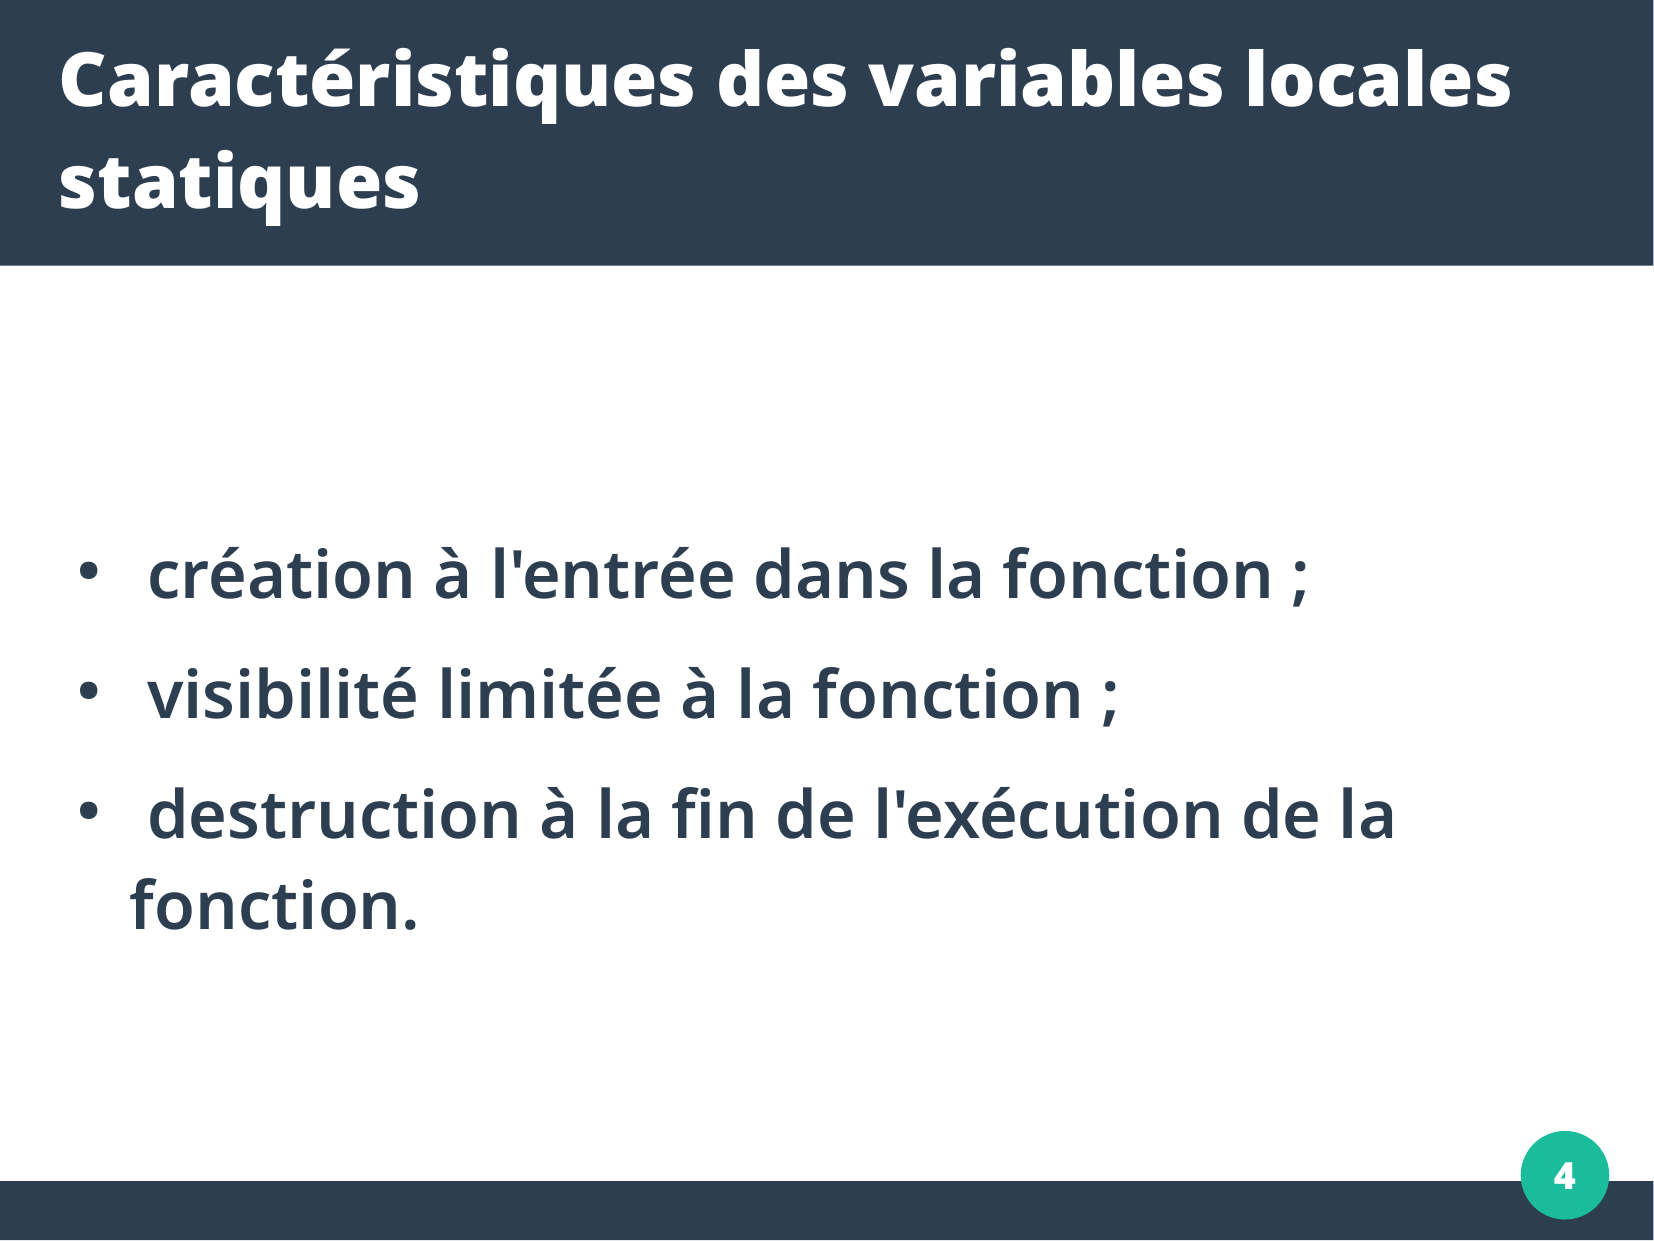

# Caractéristiques des variables locales statiques
 création à l'entrée dans la fonction ;
 visibilité limitée à la fonction ;
 destruction à la fin de l'exécution de la fonction.
4